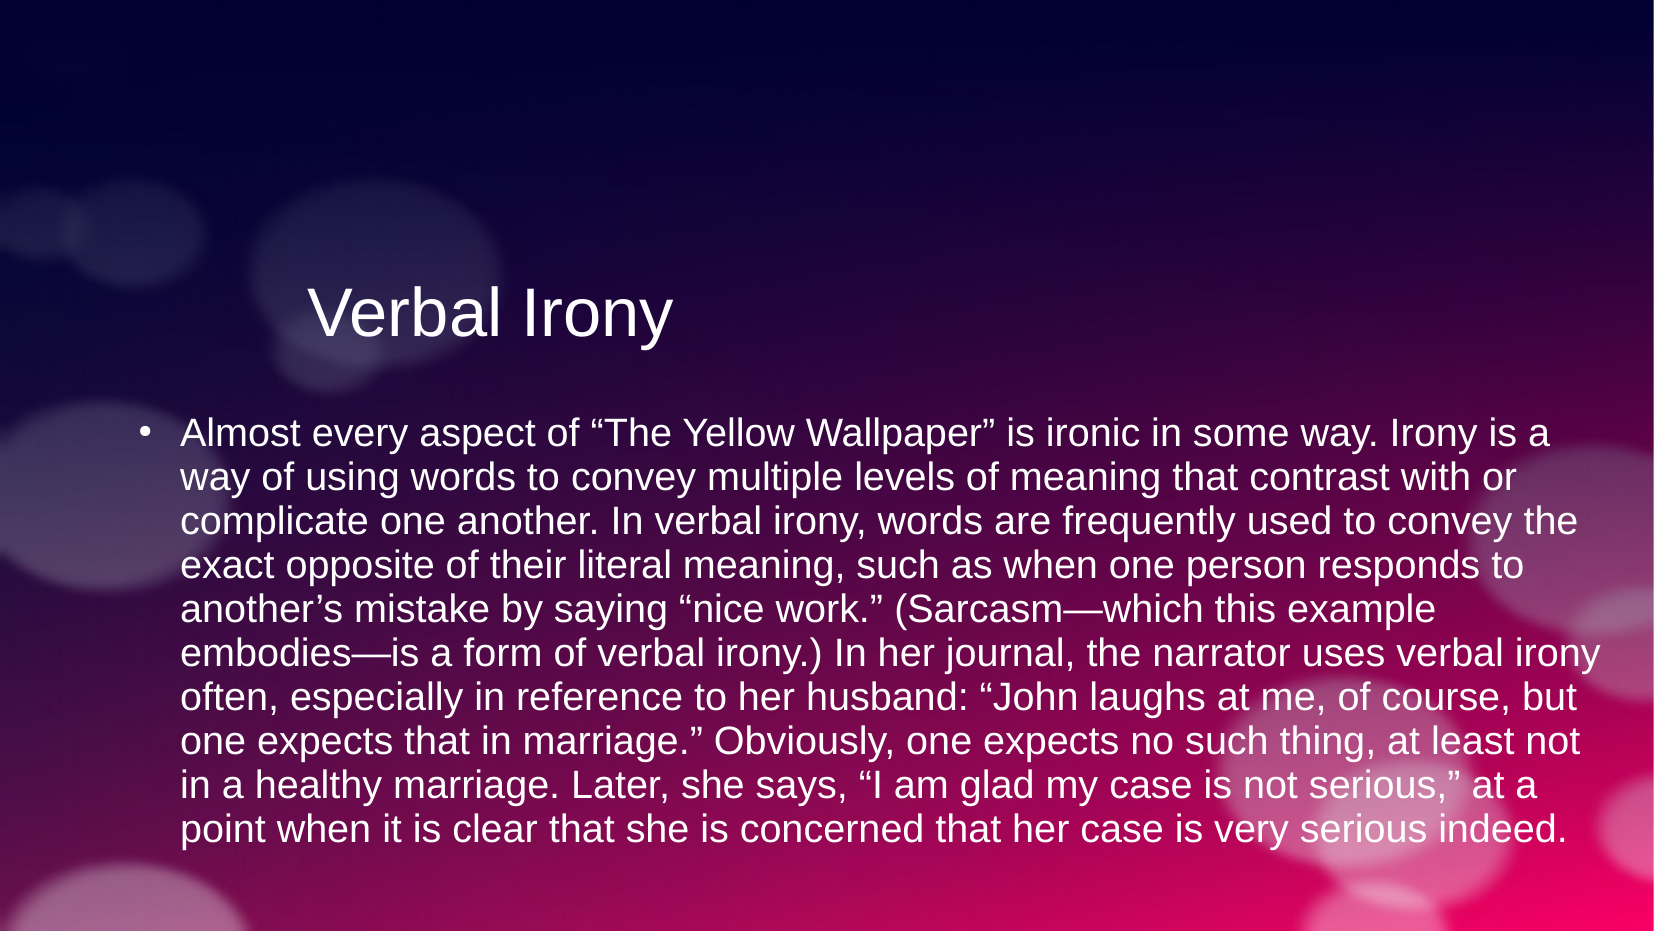

# Verbal Irony
Almost every aspect of “The Yellow Wallpaper” is ironic in some way. Irony is a way of using words to convey multiple levels of meaning that contrast with or complicate one another. In verbal irony, words are frequently used to convey the exact opposite of their literal meaning, such as when one person responds to another’s mistake by saying “nice work.” (Sarcasm—which this example embodies—is a form of verbal irony.) In her journal, the narrator uses verbal irony often, especially in reference to her husband: “John laughs at me, of course, but one expects that in marriage.” Obviously, one expects no such thing, at least not in a healthy marriage. Later, she says, “I am glad my case is not serious,” at a point when it is clear that she is concerned that her case is very serious indeed.